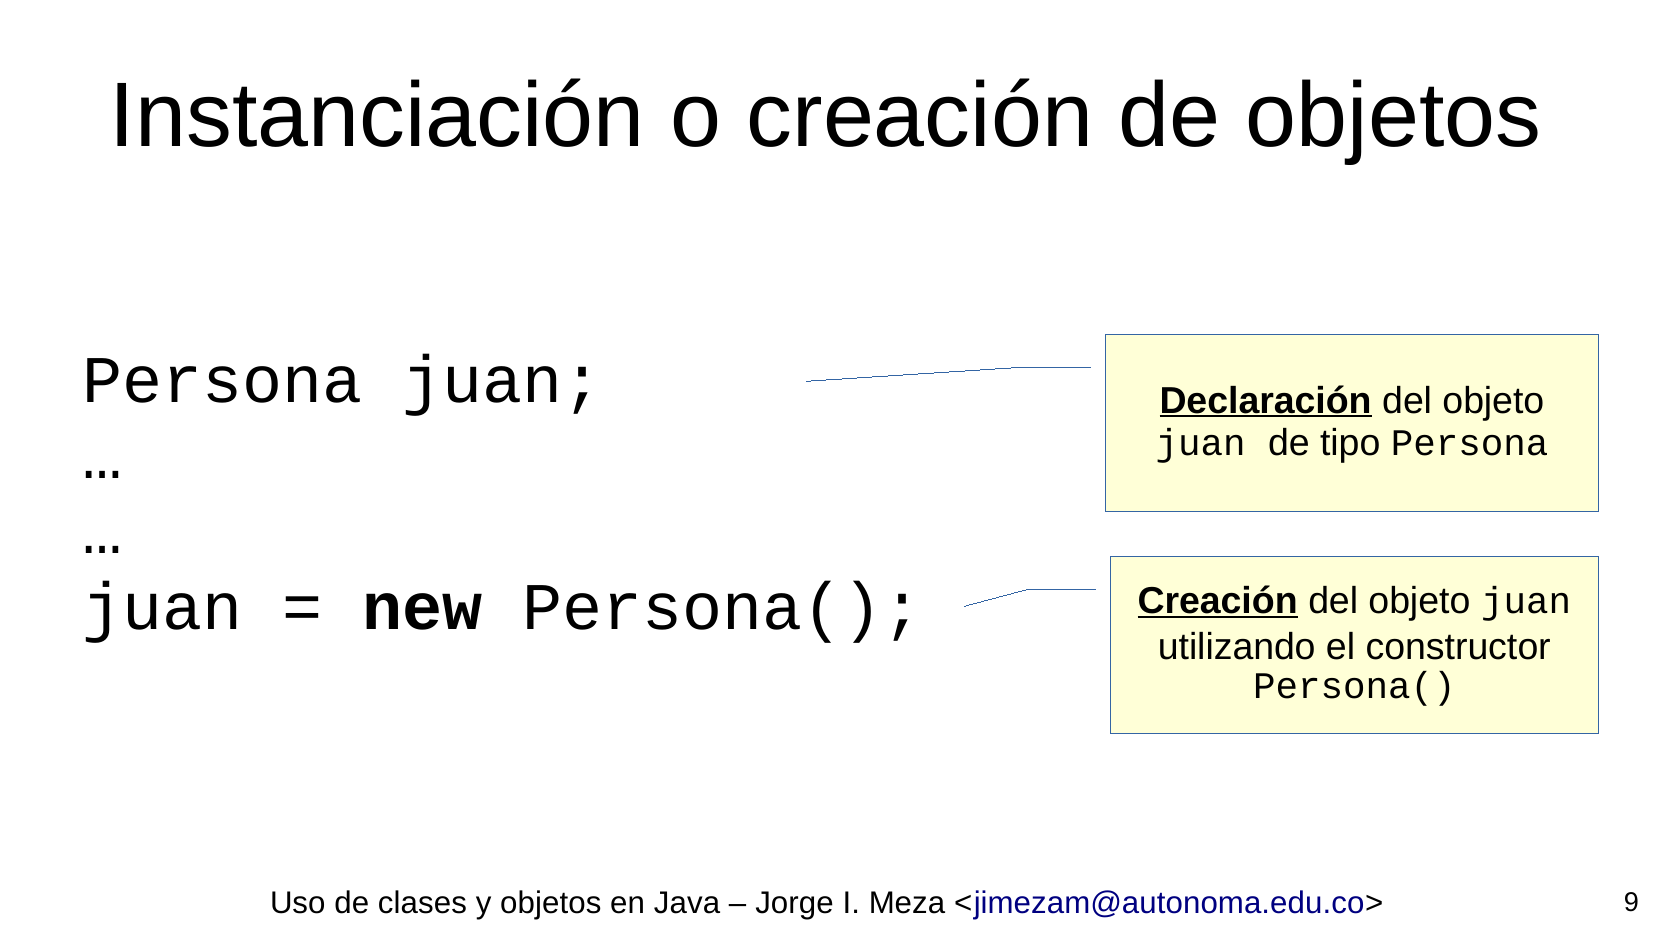

# Instanciación o creación de objetos
Persona juan;
…
…
juan = new Persona();
Declaración del objeto juan de tipo Persona
Creación del objeto juan utilizando el constructor Persona()